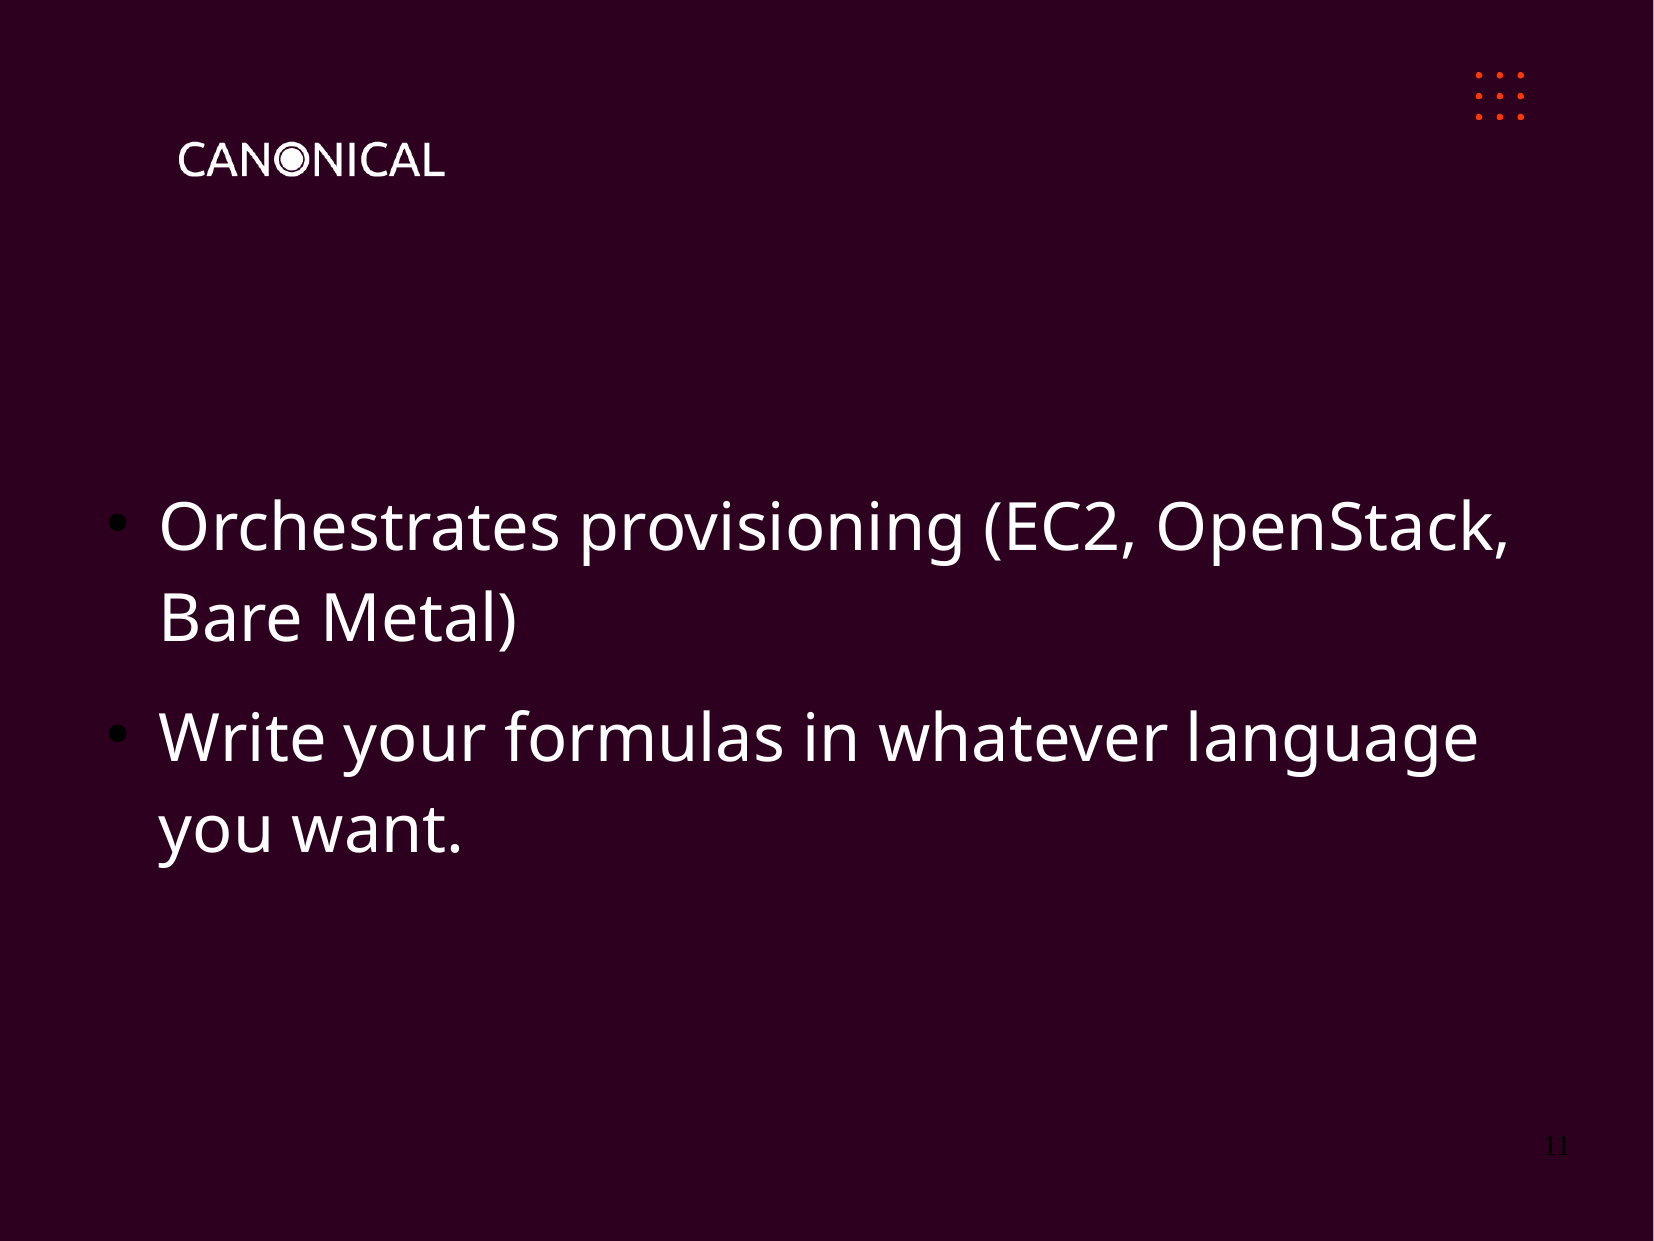

#
Orchestrates provisioning (EC2, OpenStack, Bare Metal)
Write your formulas in whatever language you want.
11